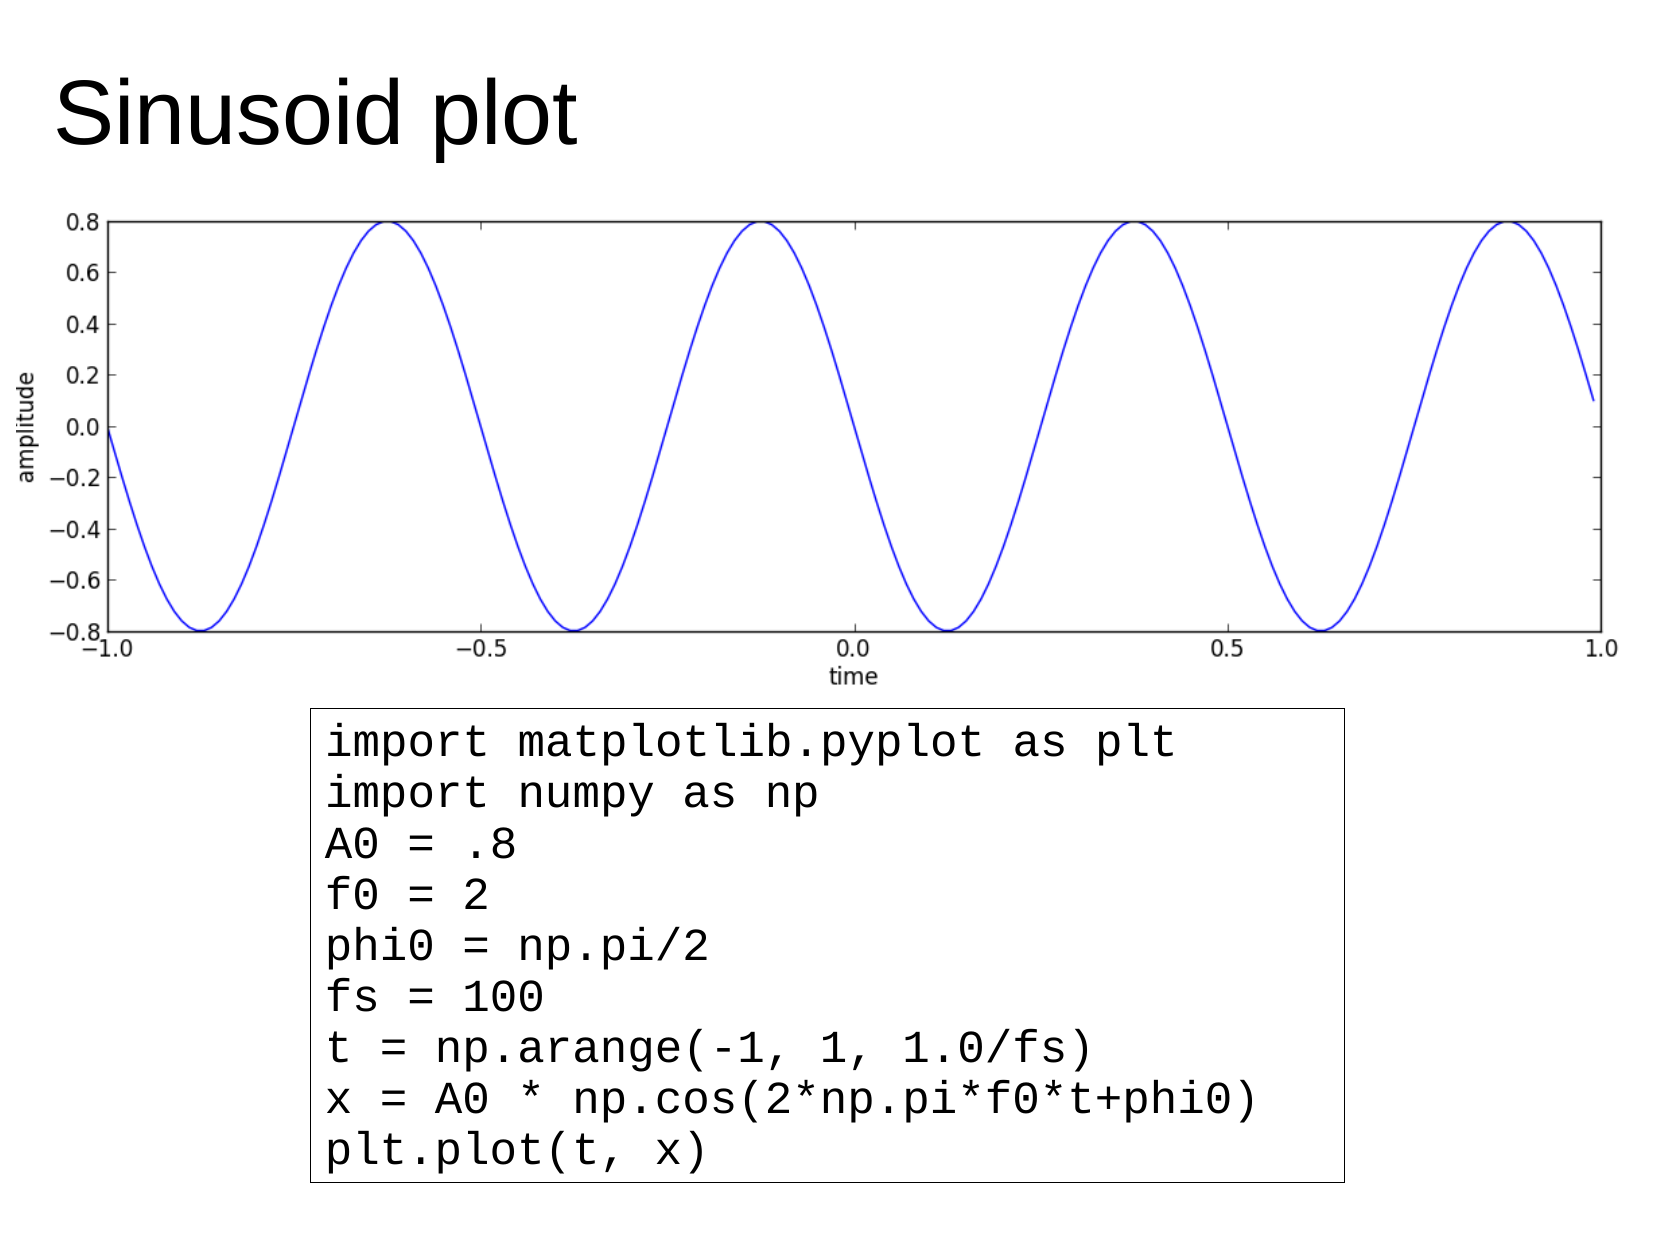

# Sinusoid plot
import matplotlib.pyplot as plt
import numpy as np
A0 = .8
f0 = 2
phi0 = np.pi/2
fs = 100
t = np.arange(-1, 1, 1.0/fs)
x = A0 * np.cos(2*np.pi*f0*t+phi0)
plt.plot(t, x)